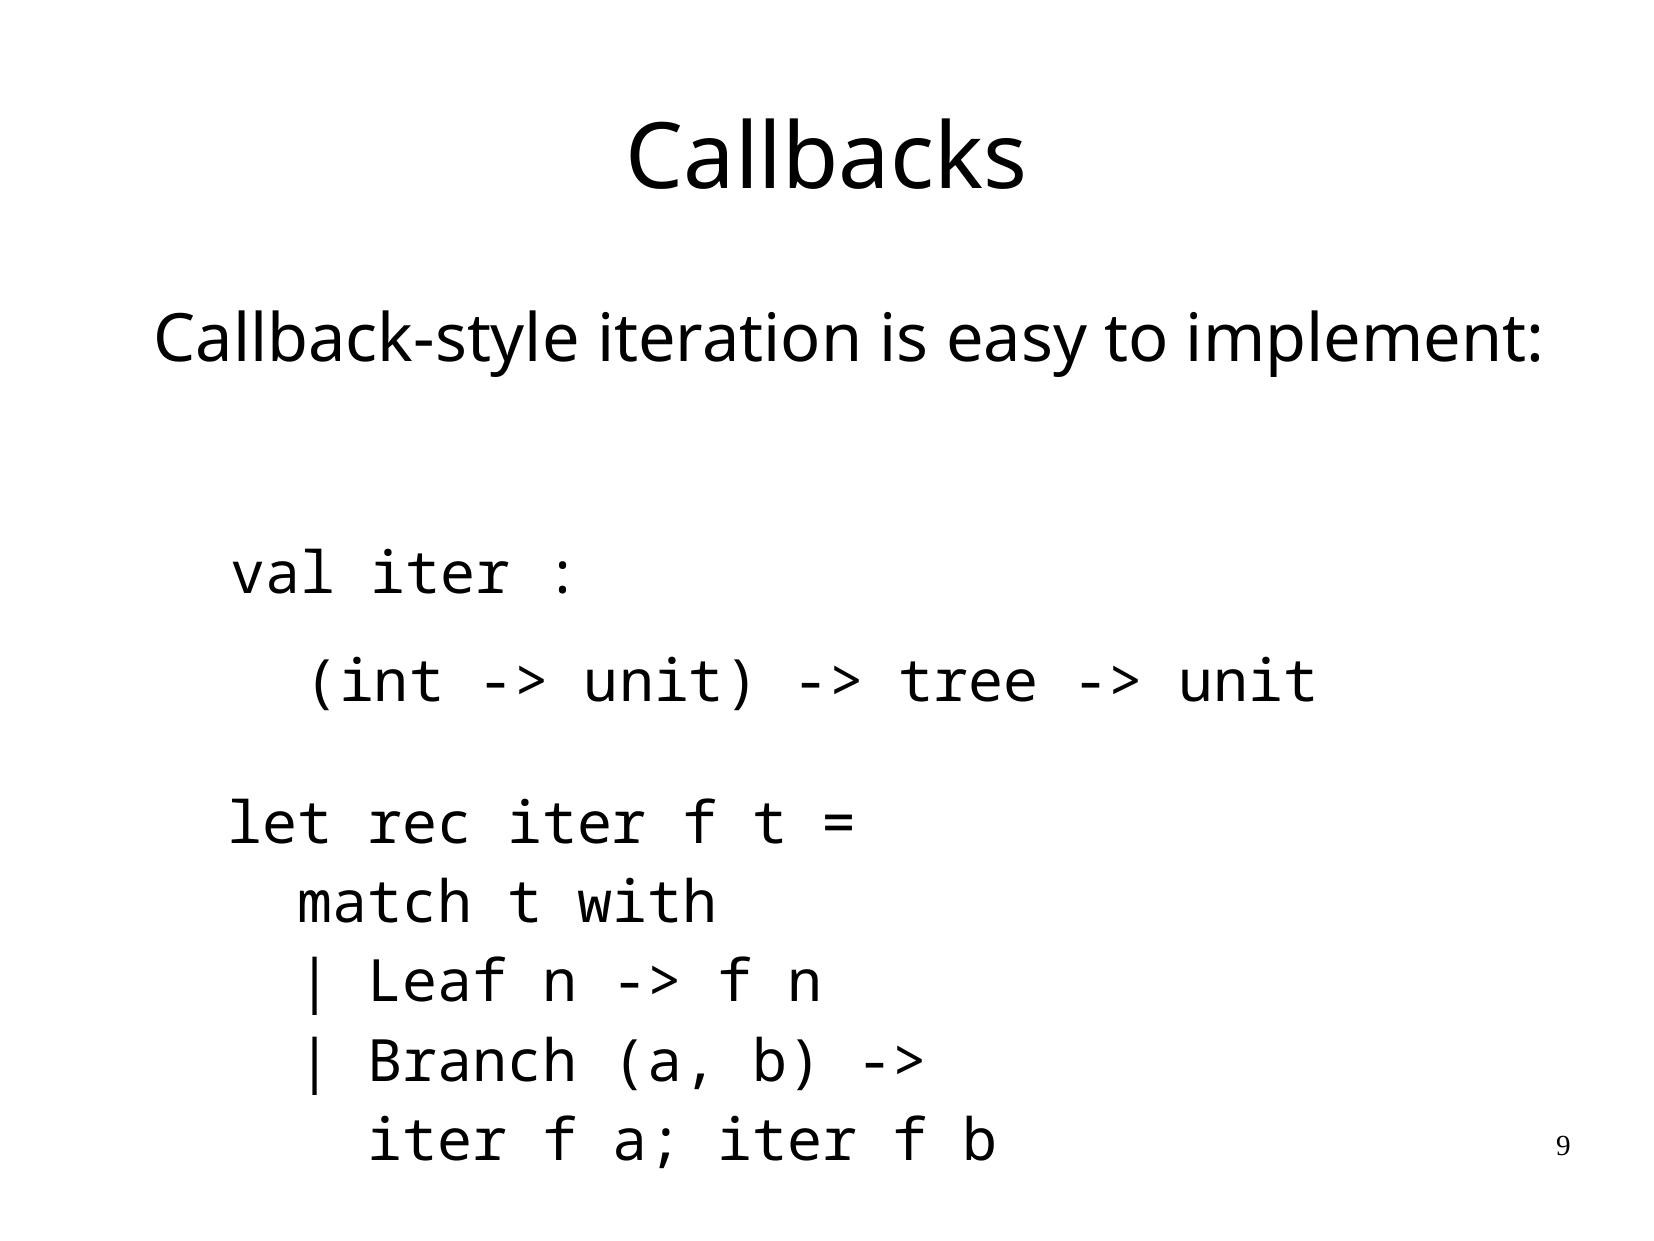

# Callbacks
Callback-style iteration is easy to implement:
 		val iter :
 			(int -> unit) -> tree -> unit
let rec iter f t =
 match t with
 | Leaf n -> f n
 | Branch (a, b) ->
 iter f a; iter f b
9